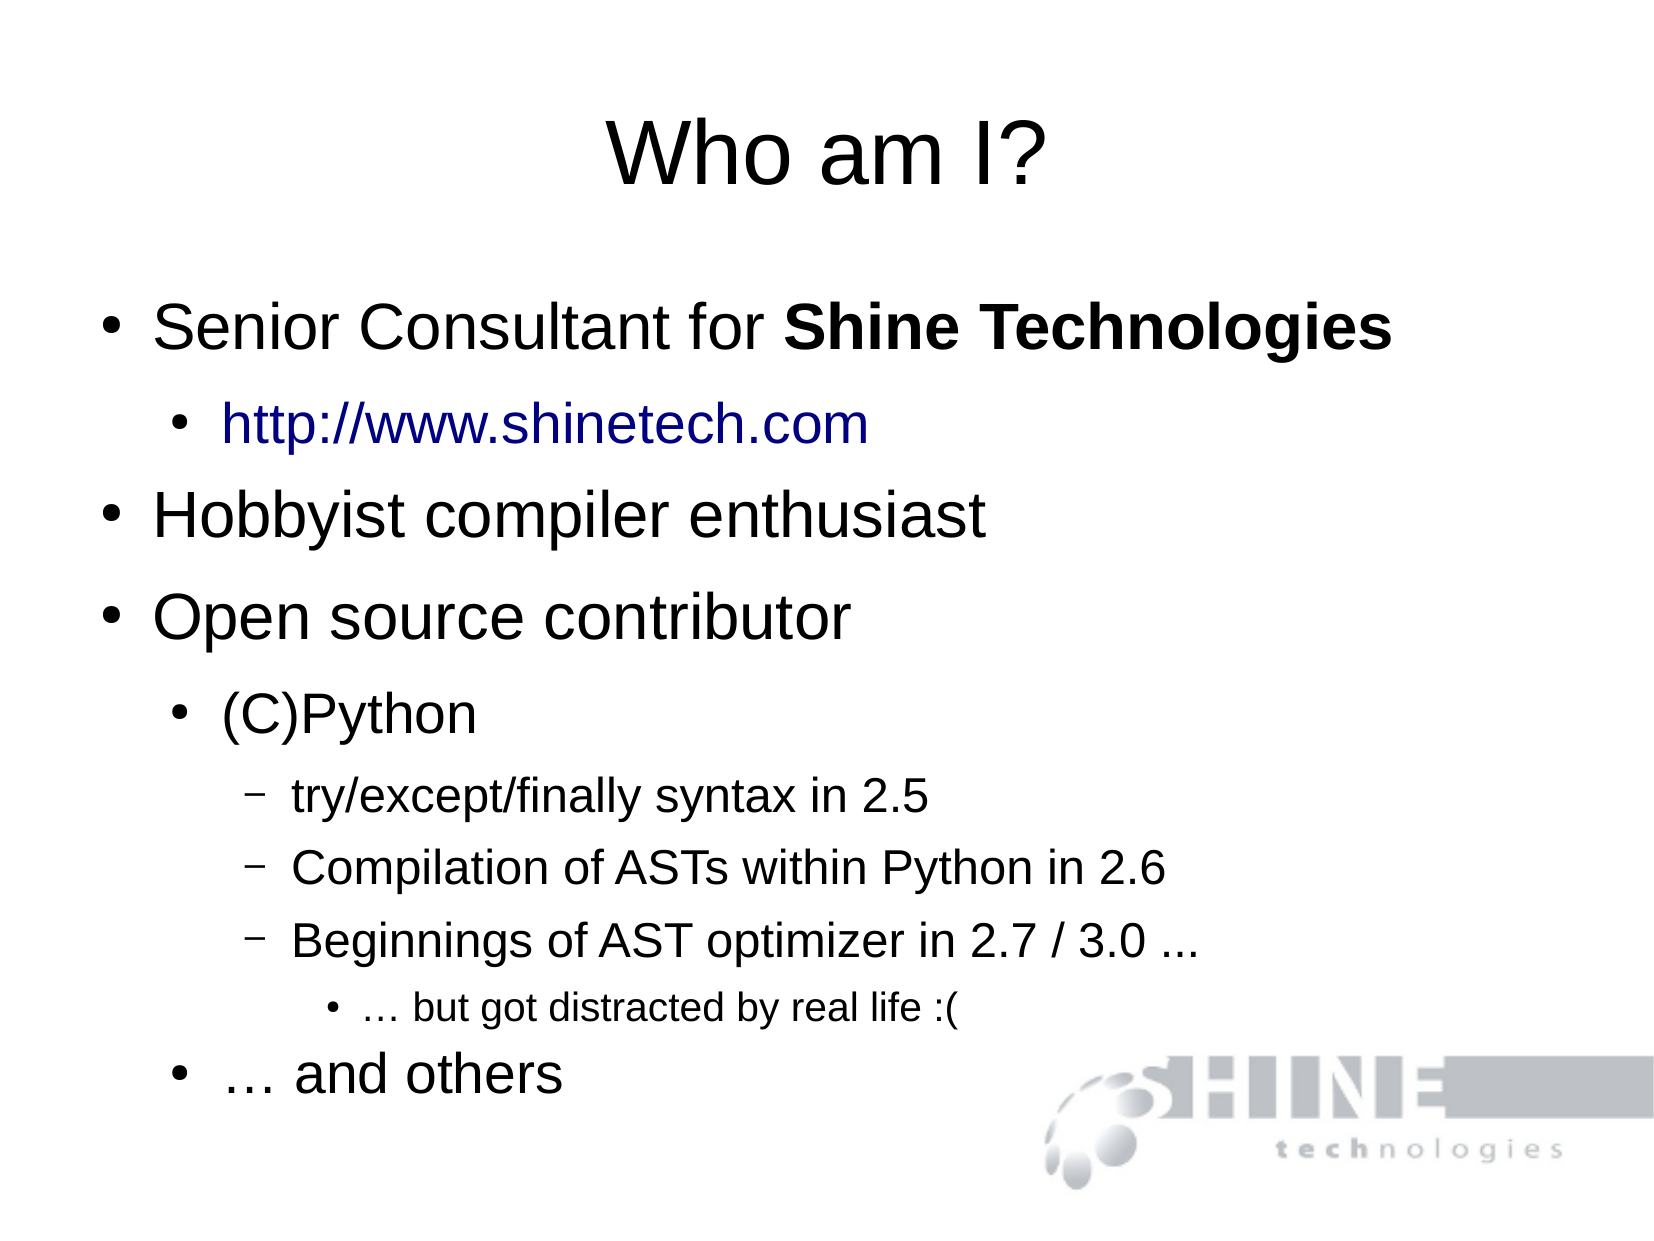

# Who am I?
Senior Consultant for Shine Technologies
http://www.shinetech.com
Hobbyist compiler enthusiast
Open source contributor
(C)Python
try/except/finally syntax in 2.5
Compilation of ASTs within Python in 2.6
Beginnings of AST optimizer in 2.7 / 3.0 ...
… but got distracted by real life :(
… and others